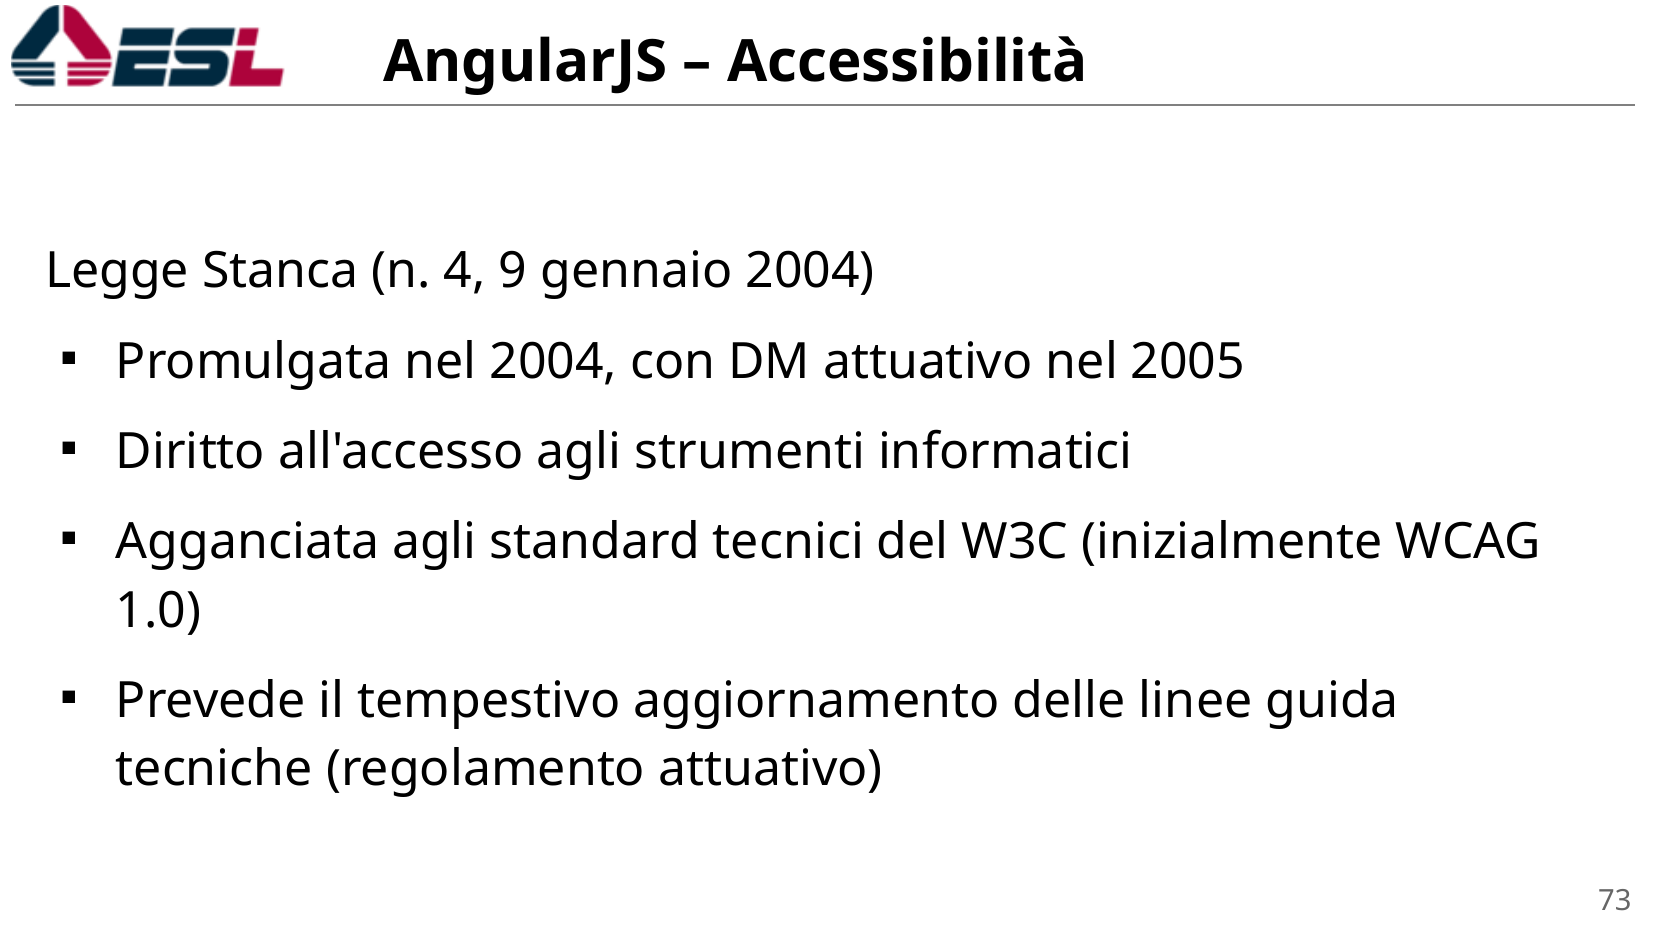

# AngularJS – Accessibilità
Legge Stanca (n. 4, 9 gennaio 2004)
Promulgata nel 2004, con DM attuativo nel 2005
Diritto all'accesso agli strumenti informatici
Agganciata agli standard tecnici del W3C (inizialmente WCAG 1.0)
Prevede il tempestivo aggiornamento delle linee guida tecniche (regolamento attuativo)